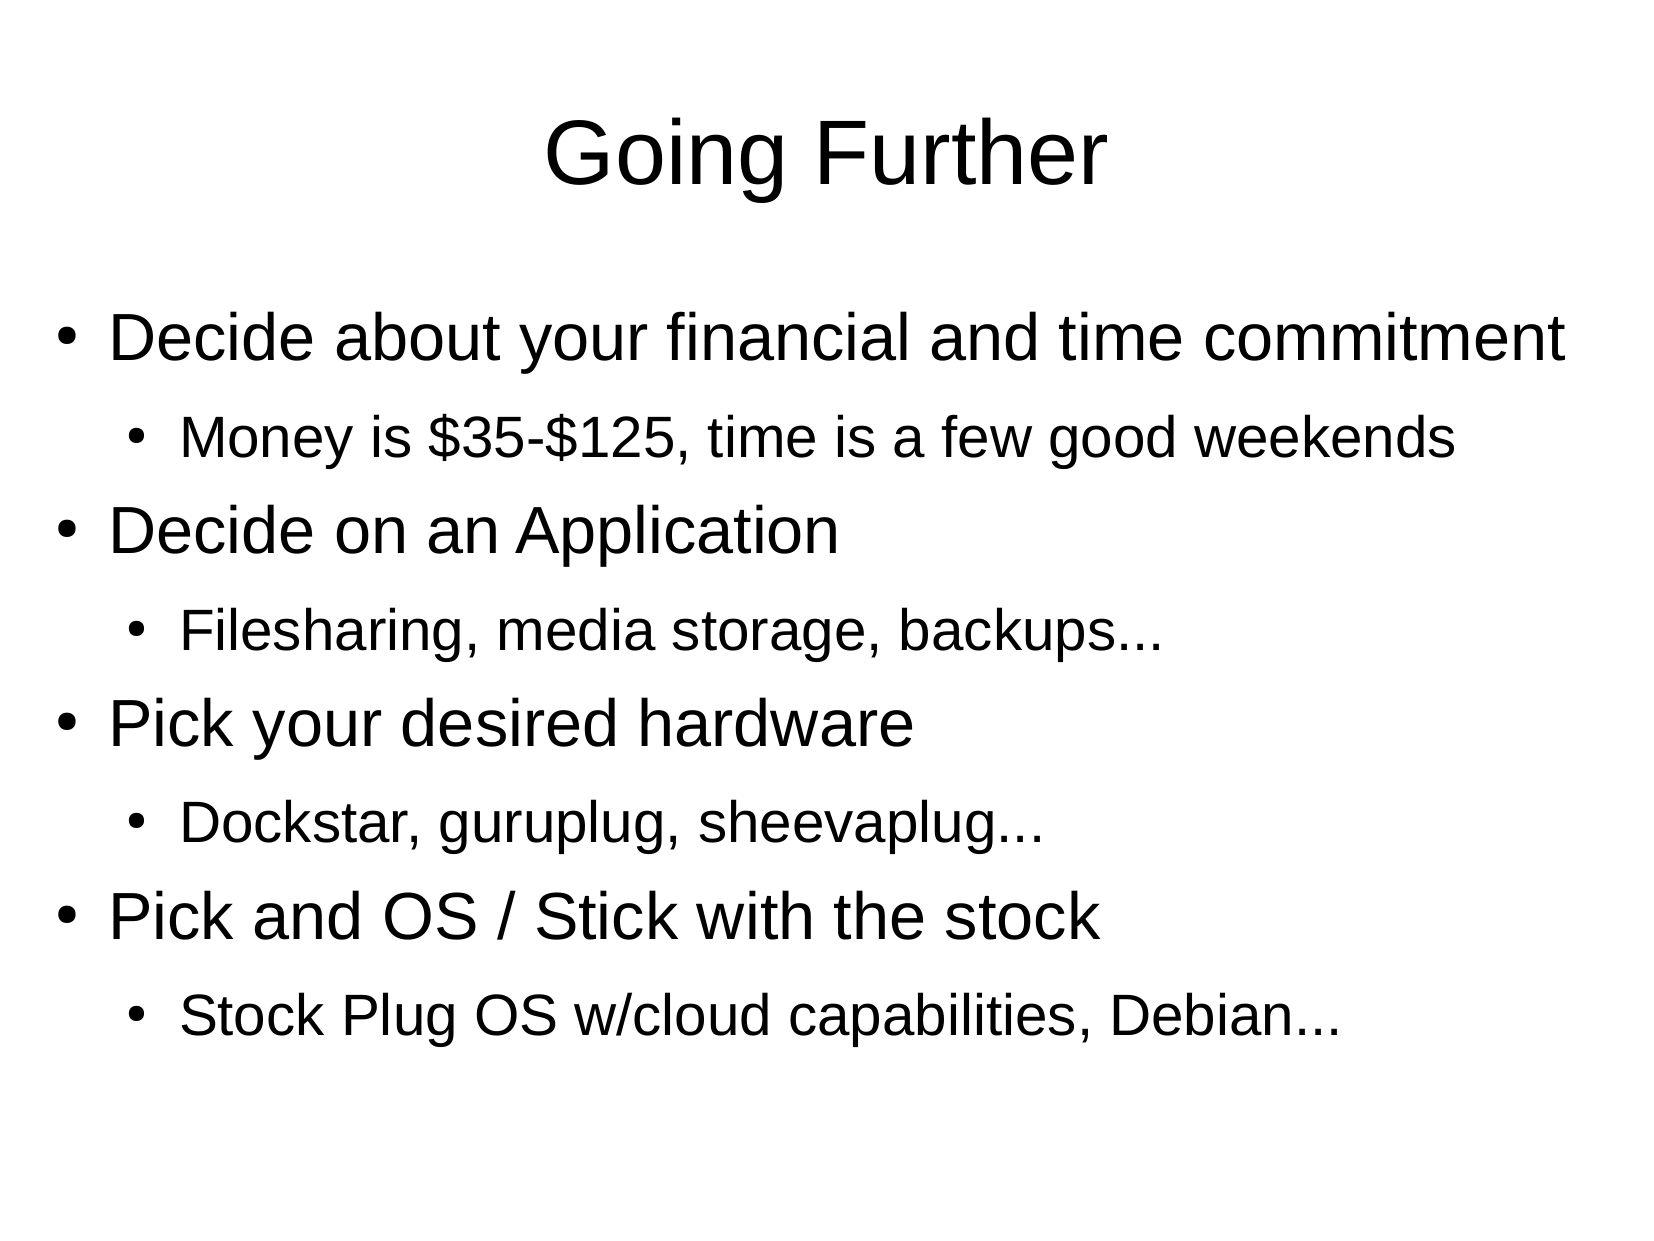

# Going Further
Decide about your financial and time commitment
Money is $35-$125, time is a few good weekends
Decide on an Application
Filesharing, media storage, backups...
Pick your desired hardware
Dockstar, guruplug, sheevaplug...
Pick and OS / Stick with the stock
Stock Plug OS w/cloud capabilities, Debian...